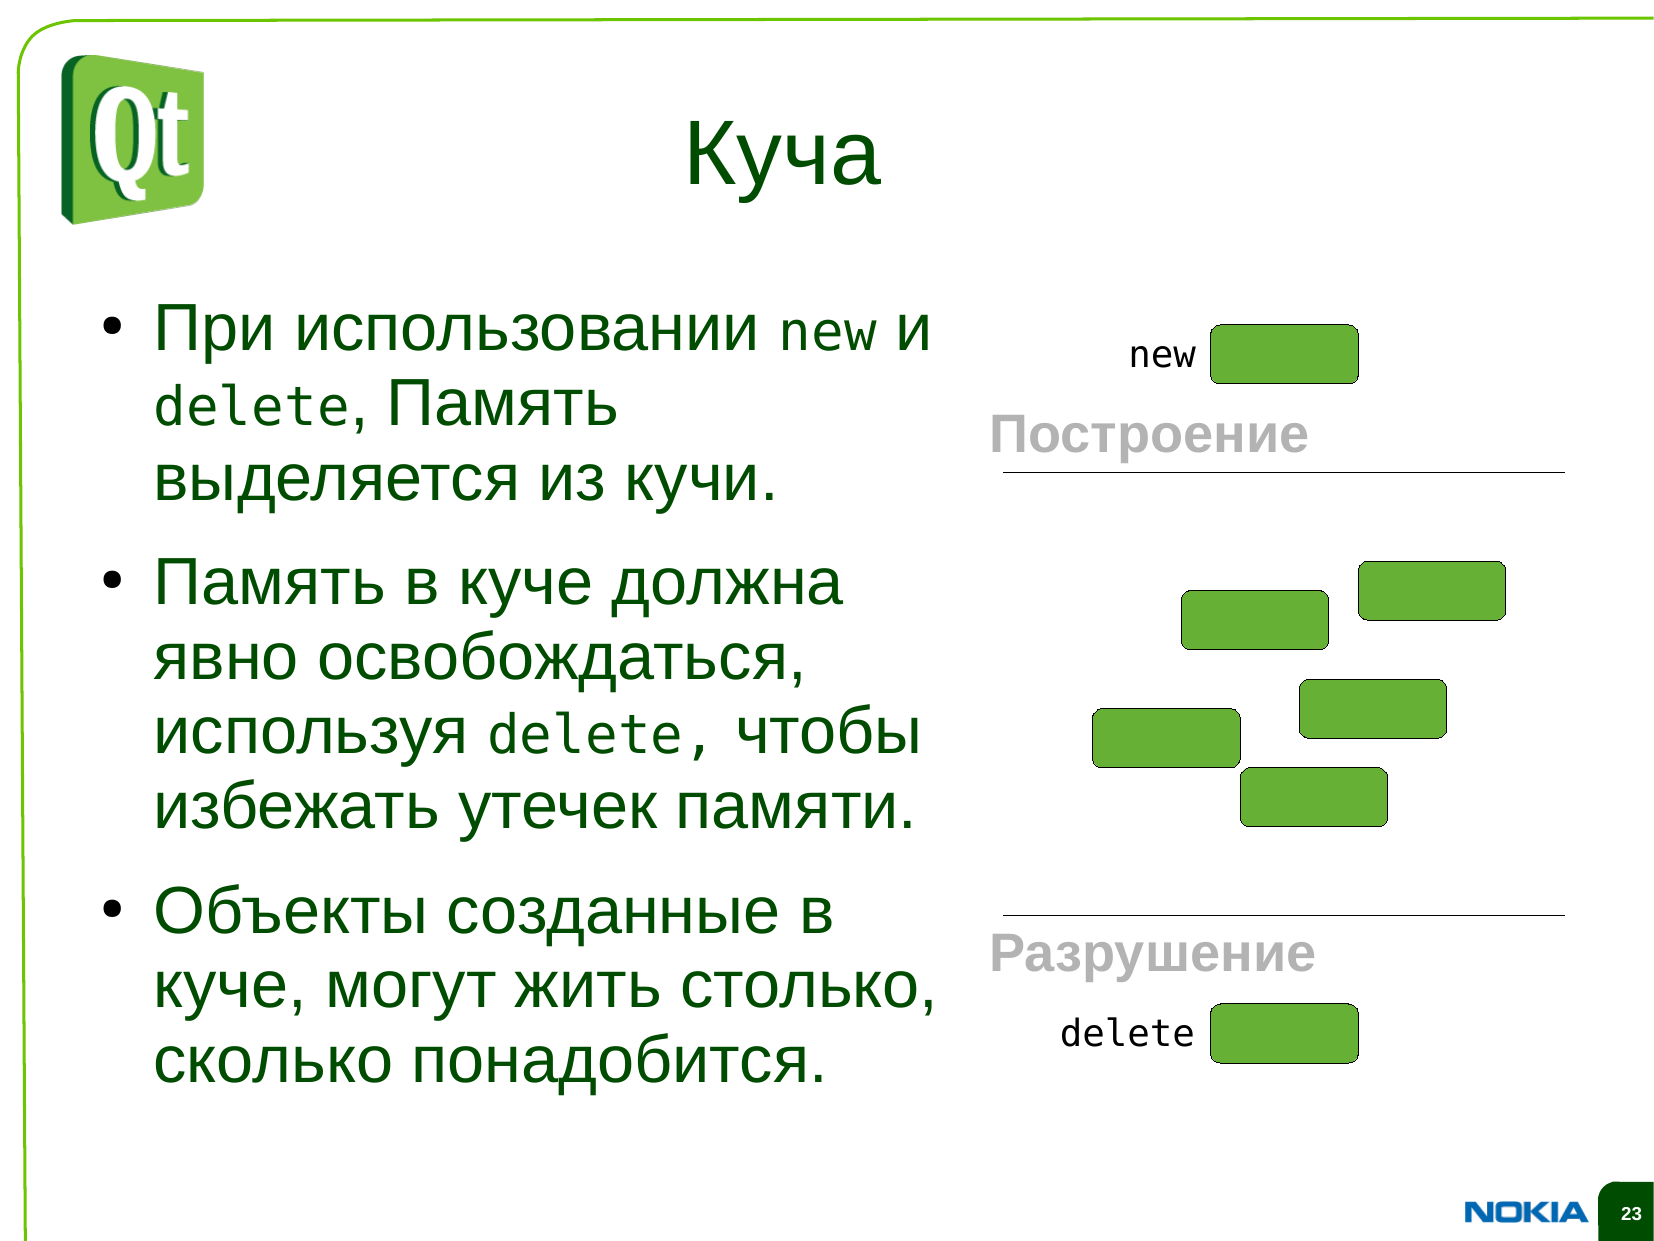

# Куча
При использовании new и delete, Память выделяется из кучи.
Память в куче должна явно освобождаться, используя delete, чтобы избежать утечек памяти.
Объекты созданные в куче, могут жить столько, сколько понадобится.
new
Построение
Разрушение
delete